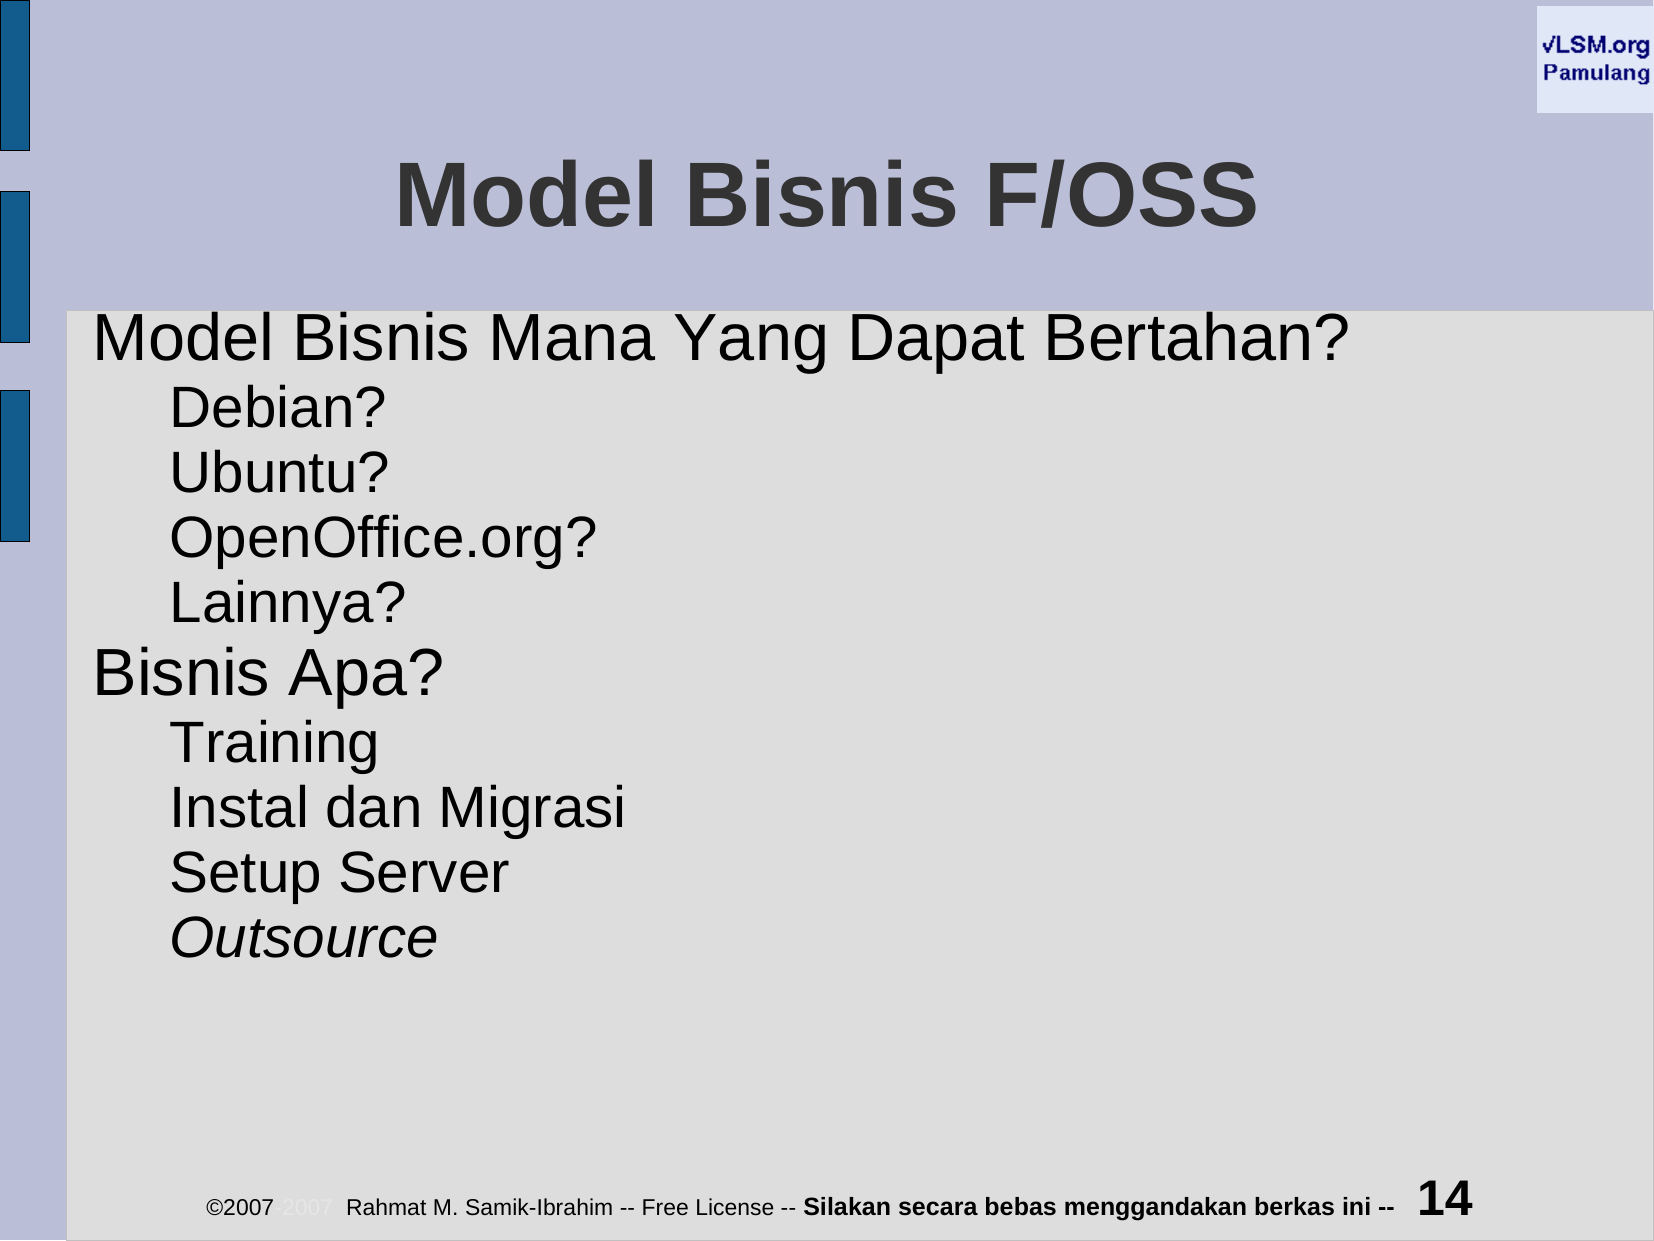

# Model Bisnis F/OSS
Model Bisnis Mana Yang Dapat Bertahan?
Debian?
Ubuntu?
OpenOffice.org?
Lainnya?
Bisnis Apa?
Training
Instal dan Migrasi
Setup Server
Outsource